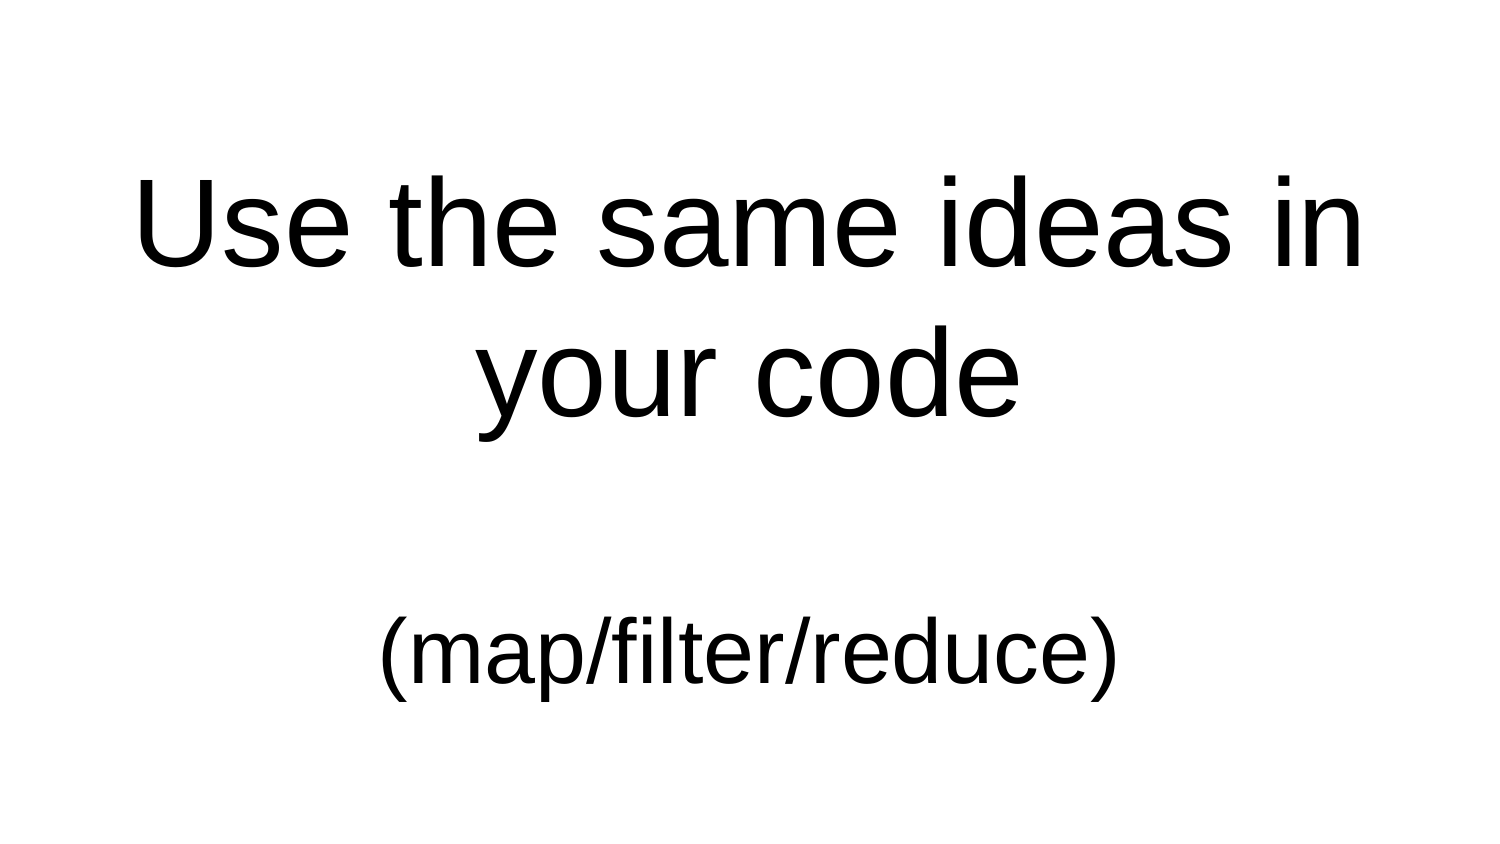

# Use the same ideas in your code (map/filter/reduce)